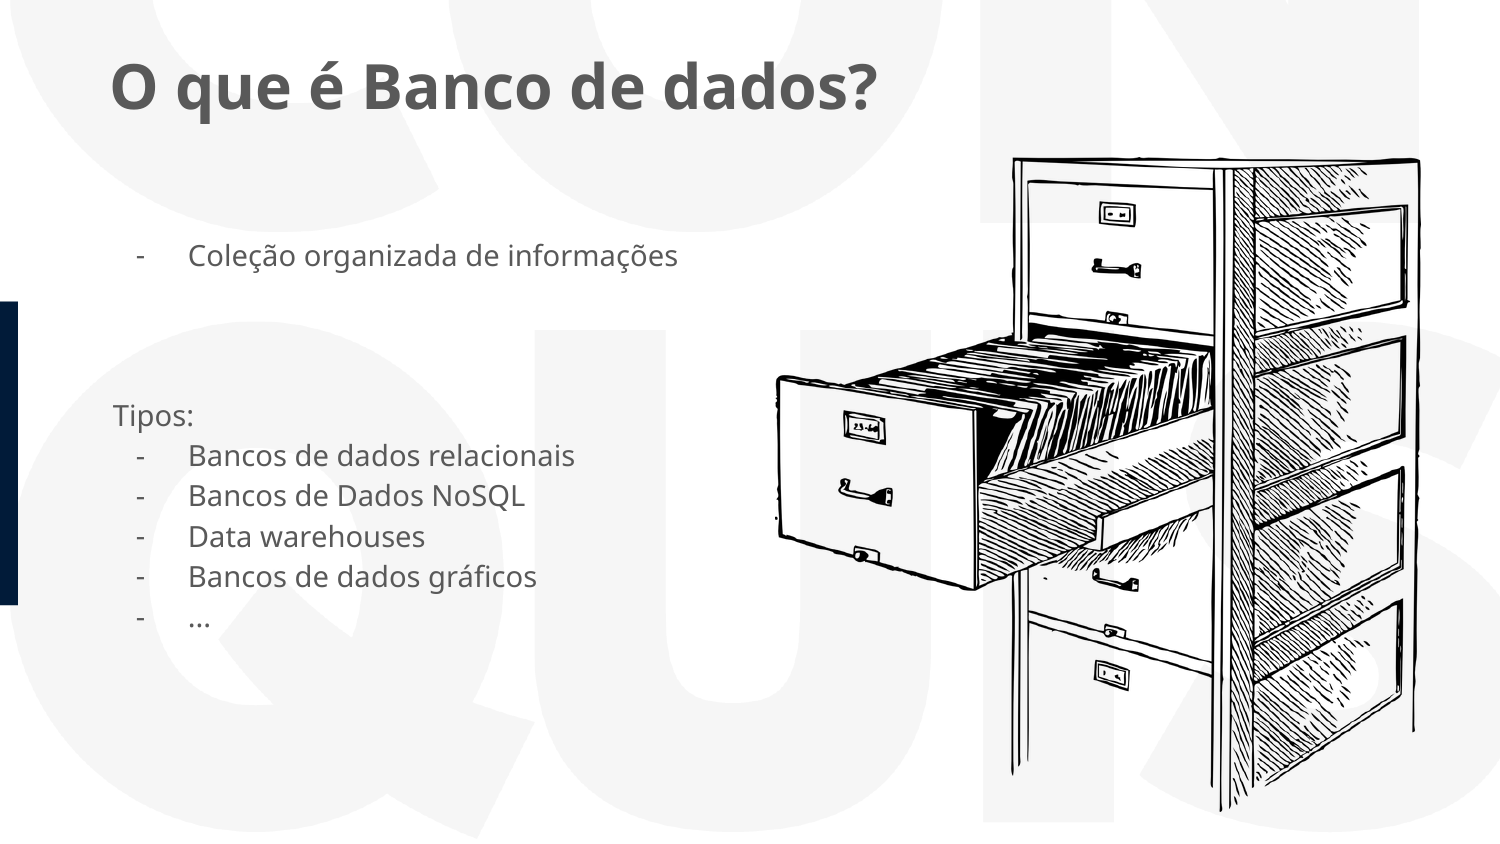

# O que é Banco de dados?
Coleção organizada de informações
Tipos:
Bancos de dados relacionais
Bancos de Dados NoSQL
Data warehouses
Bancos de dados gráficos
...